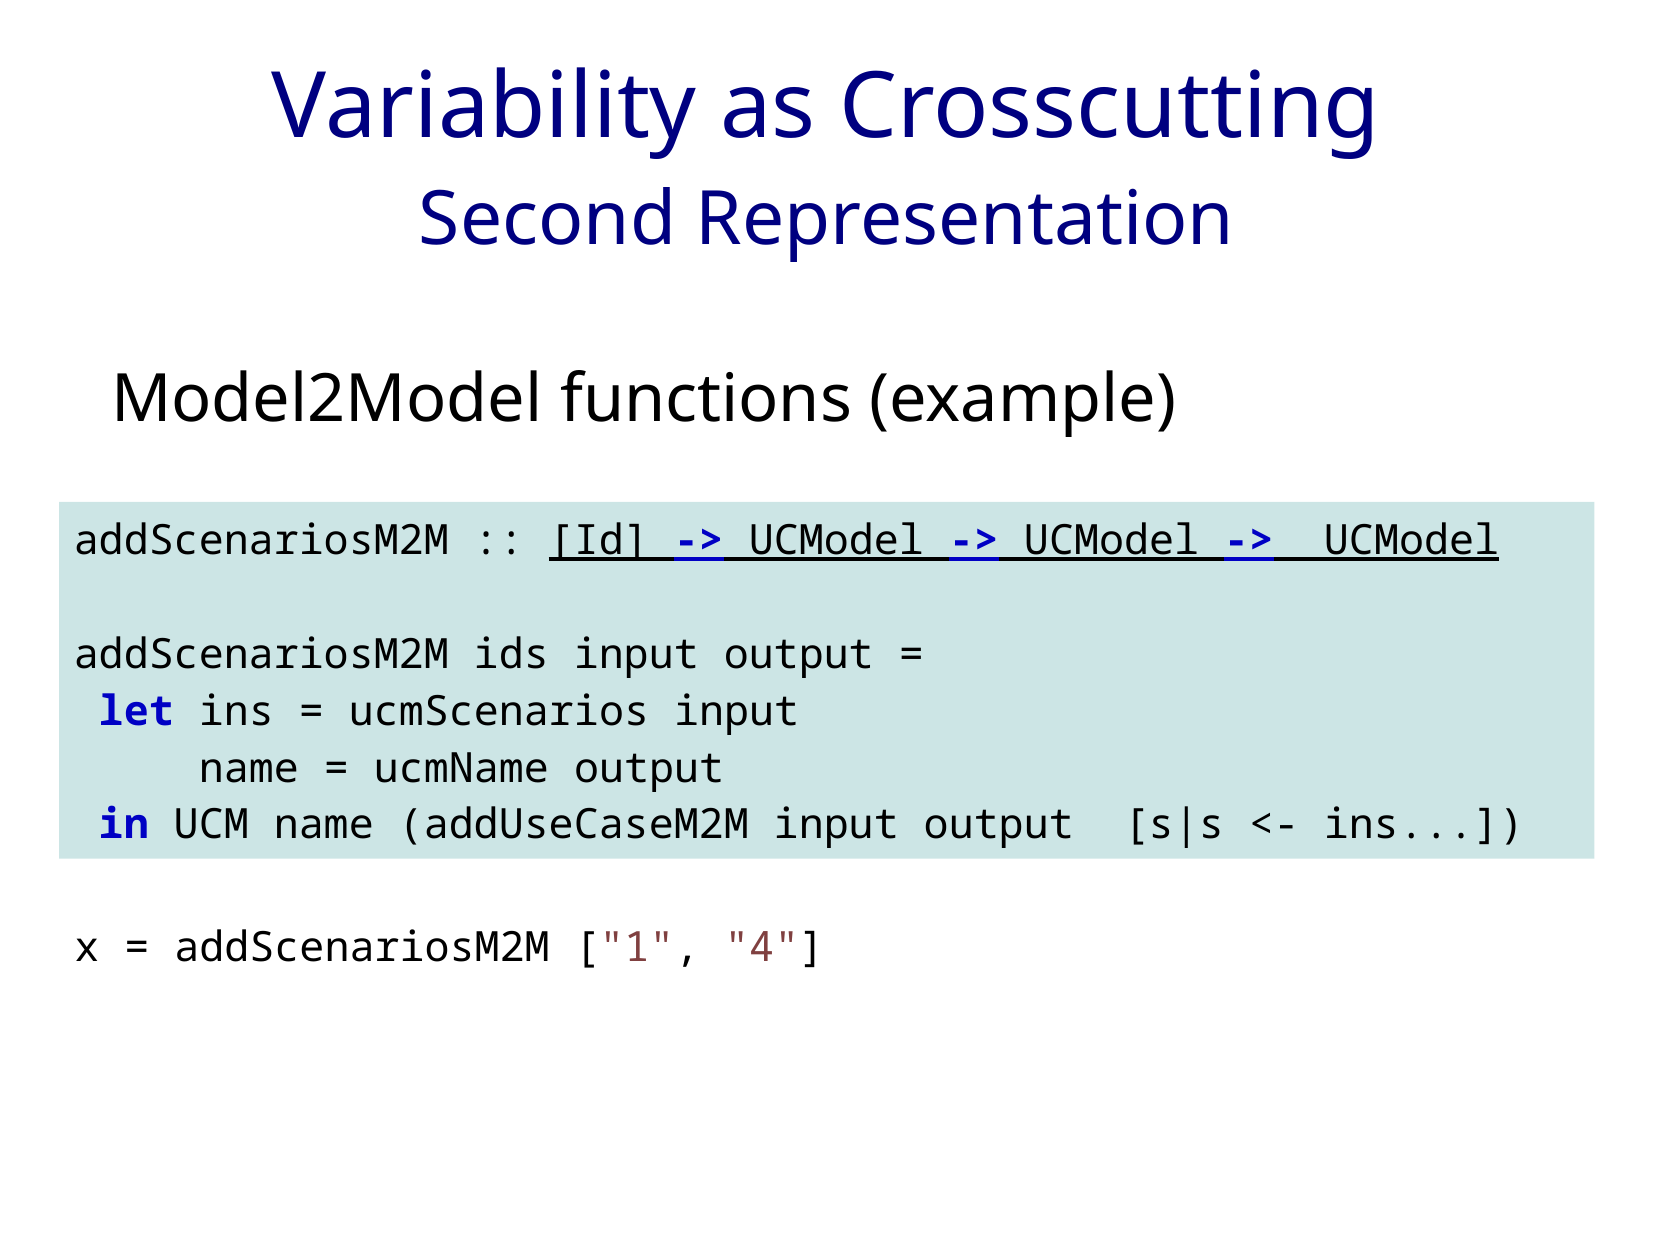

# Variability as Crosscutting Second Representation
Model2Model functions (example)
addScenariosM2M :: [Id] -> UCModel -> UCModel -> UCModel
addScenariosM2M ids input output =
 let ins = ucmScenarios input
 name = ucmName output
 in UCM name (addUseCaseM2M input output [s|s <- ins...])
x = addScenariosM2M ["1", "4"]